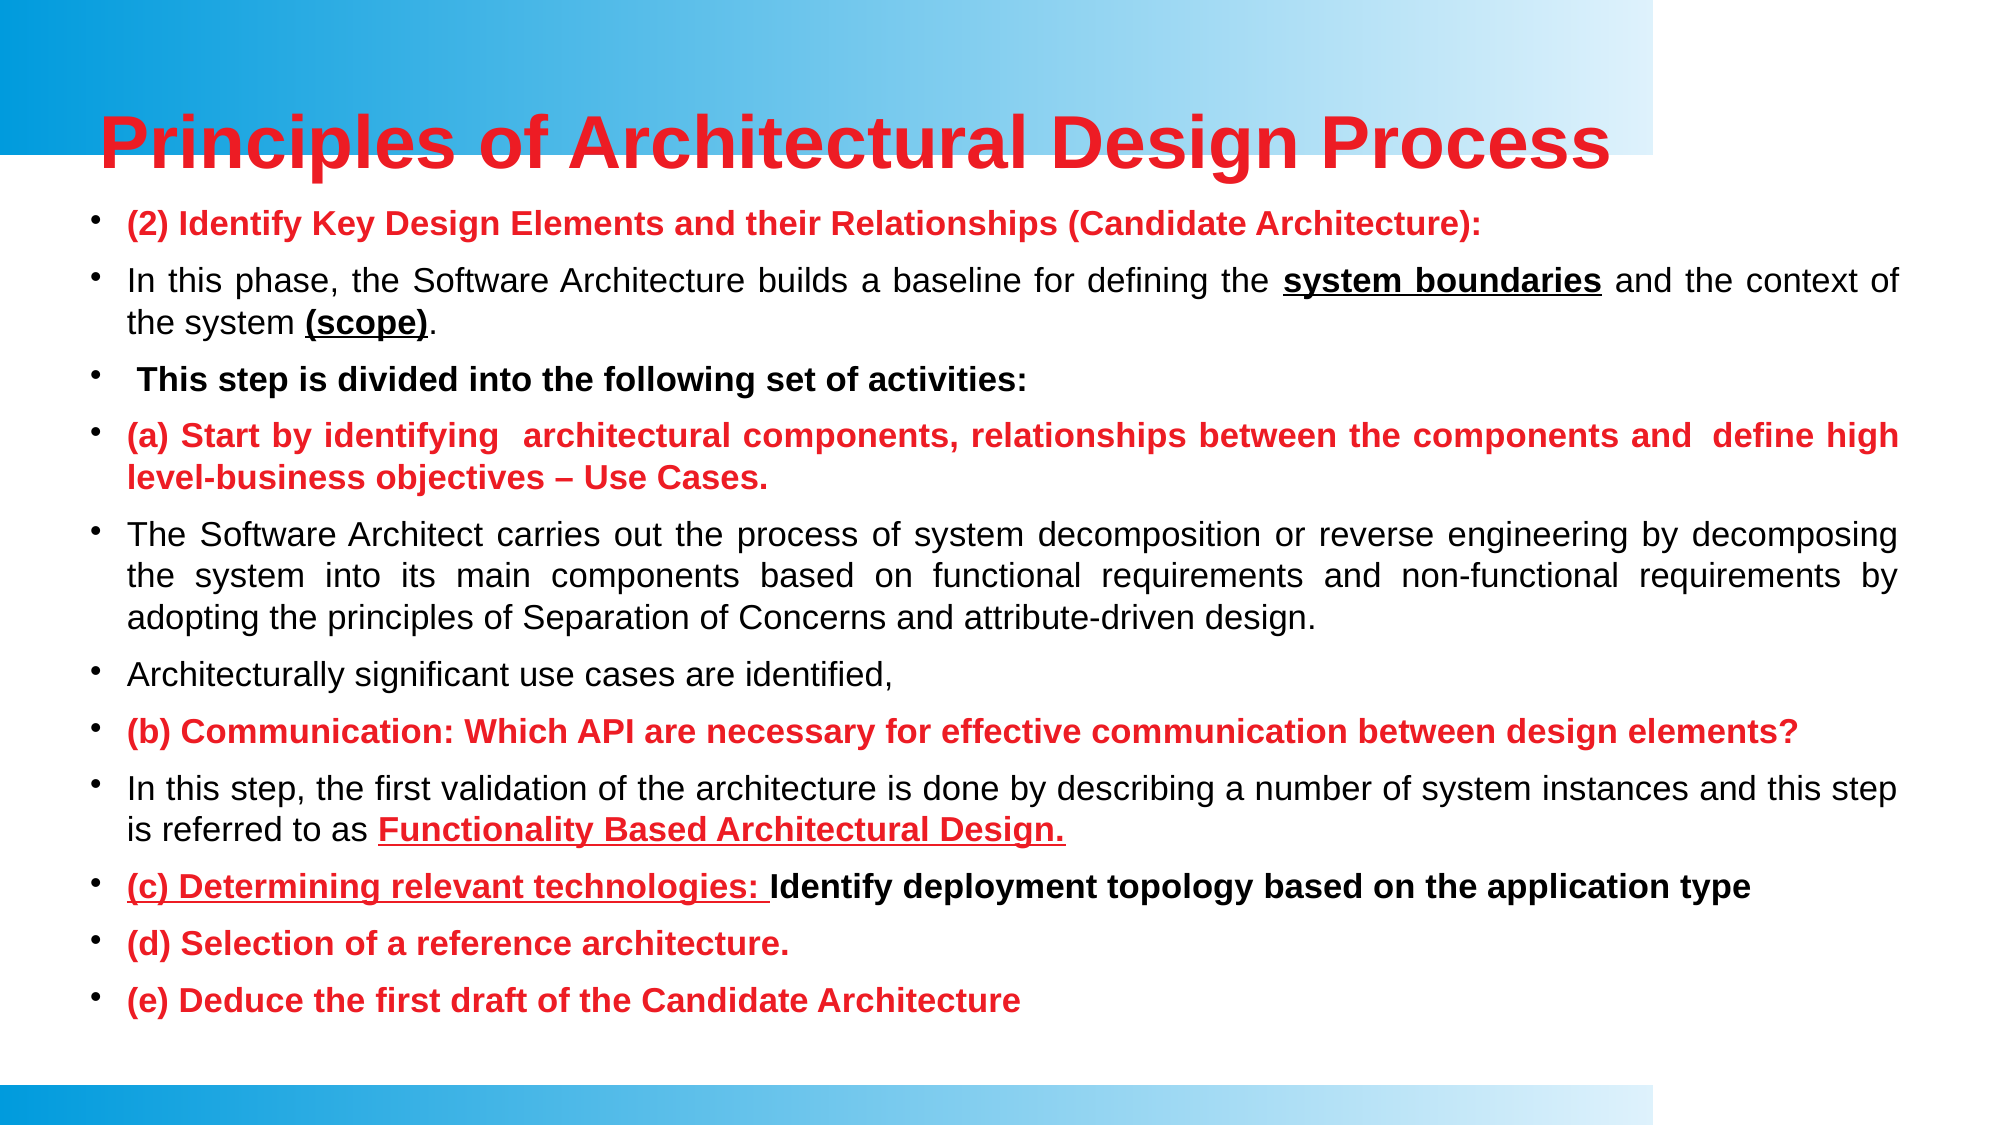

# Principles of Architectural Design Process
(2) Identify Key Design Elements and their Relationships (Candidate Architecture):
In this phase, the Software Architecture builds a baseline for defining the system boundaries and the context of the system (scope).
 This step is divided into the following set of activities:
(a) Start by identifying architectural components, relationships between the components and 	define high level-business objectives – Use Cases.
The Software Architect carries out the process of system decomposition or reverse engineering by decomposing the system into its main components based on functional requirements and non-functional requirements by adopting the principles of Separation of Concerns and attribute-driven design.
Architecturally significant use cases are identified,
(b) Communication: Which API are necessary for effective communication between design elements?
In this step, the first validation of the architecture is done by describing a number of system instances and this step is referred to as Functionality Based Architectural Design.
(c) Determining relevant technologies: Identify deployment topology based on the application type
(d) Selection of a reference architecture.
(e) Deduce the first draft of the Candidate Architecture